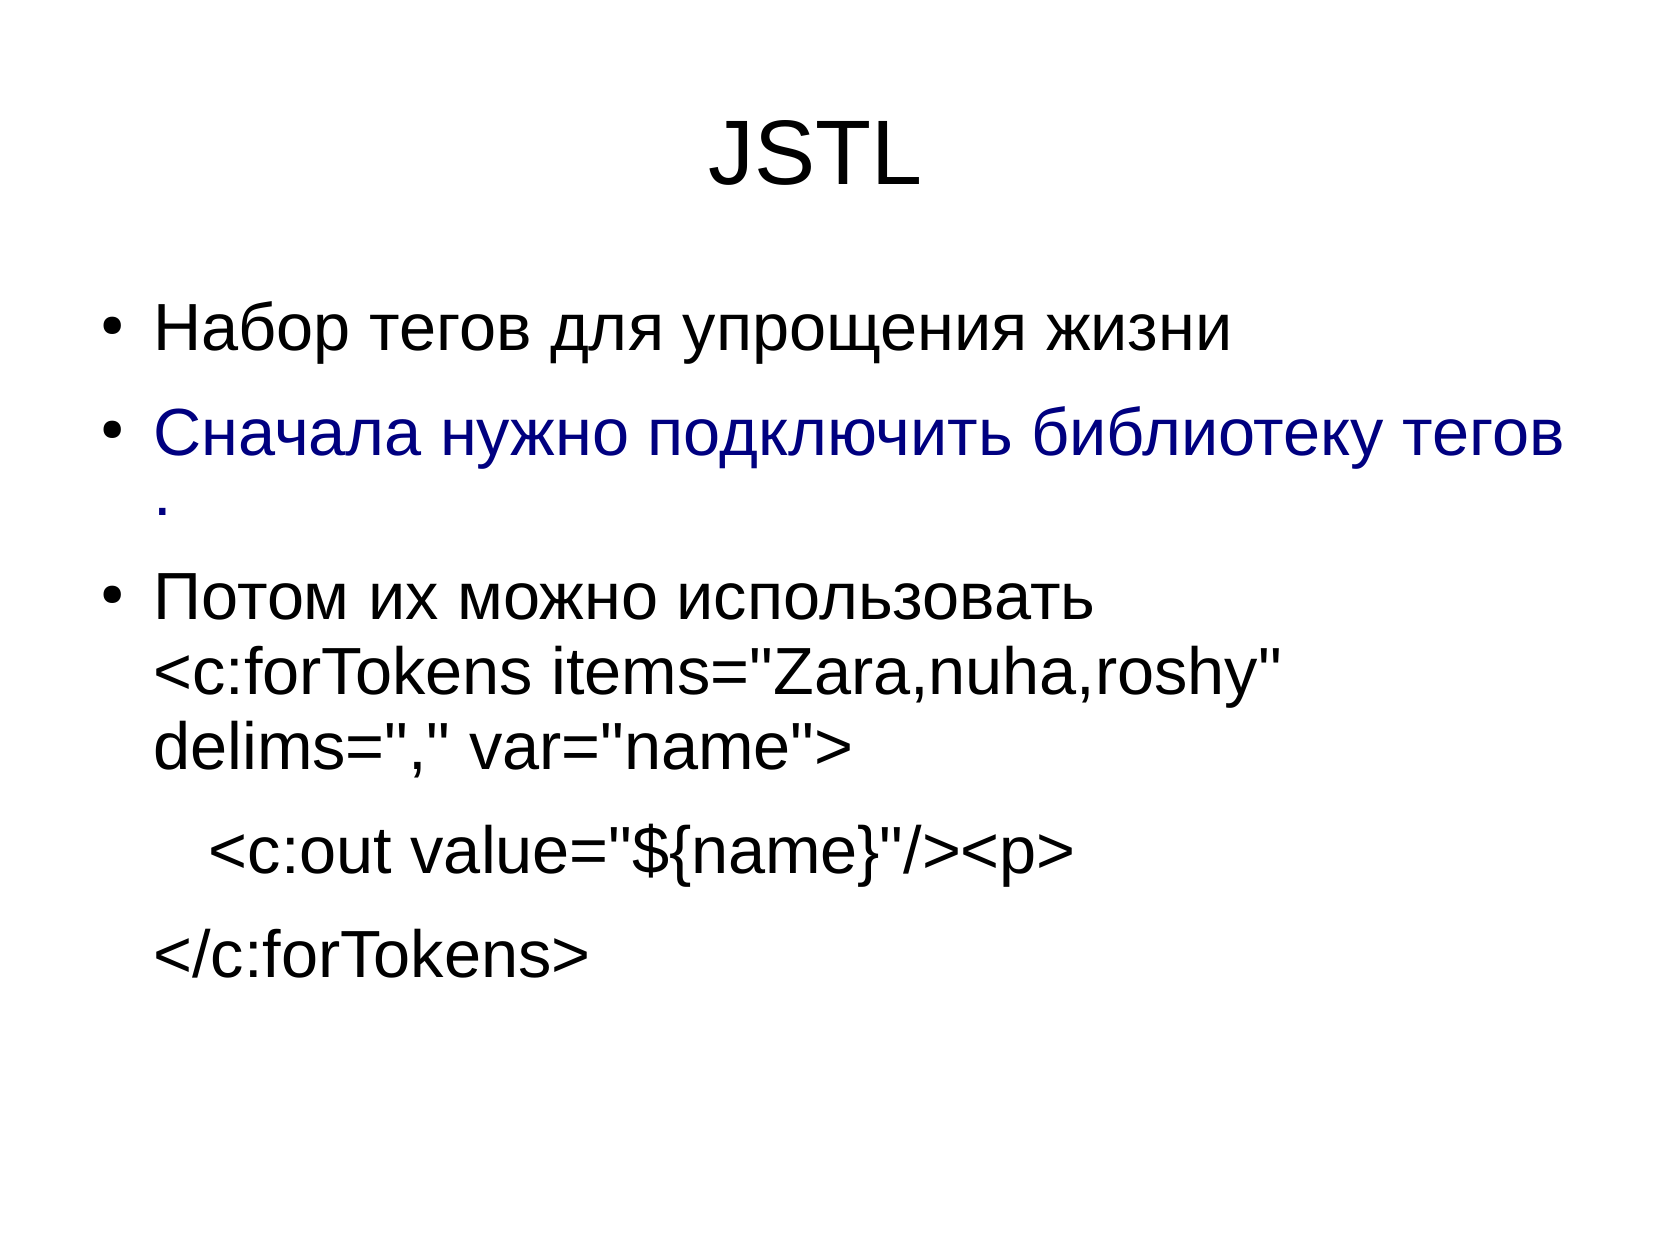

# JSTL
Набор тегов для упрощения жизни
Сначала нужно подключить библиотеку тегов.
Потом их можно использовать
<c:forTokens items="Zara,nuha,roshy" delims="," var="name">
 <c:out value="${name}"/><p>
</c:forTokens>